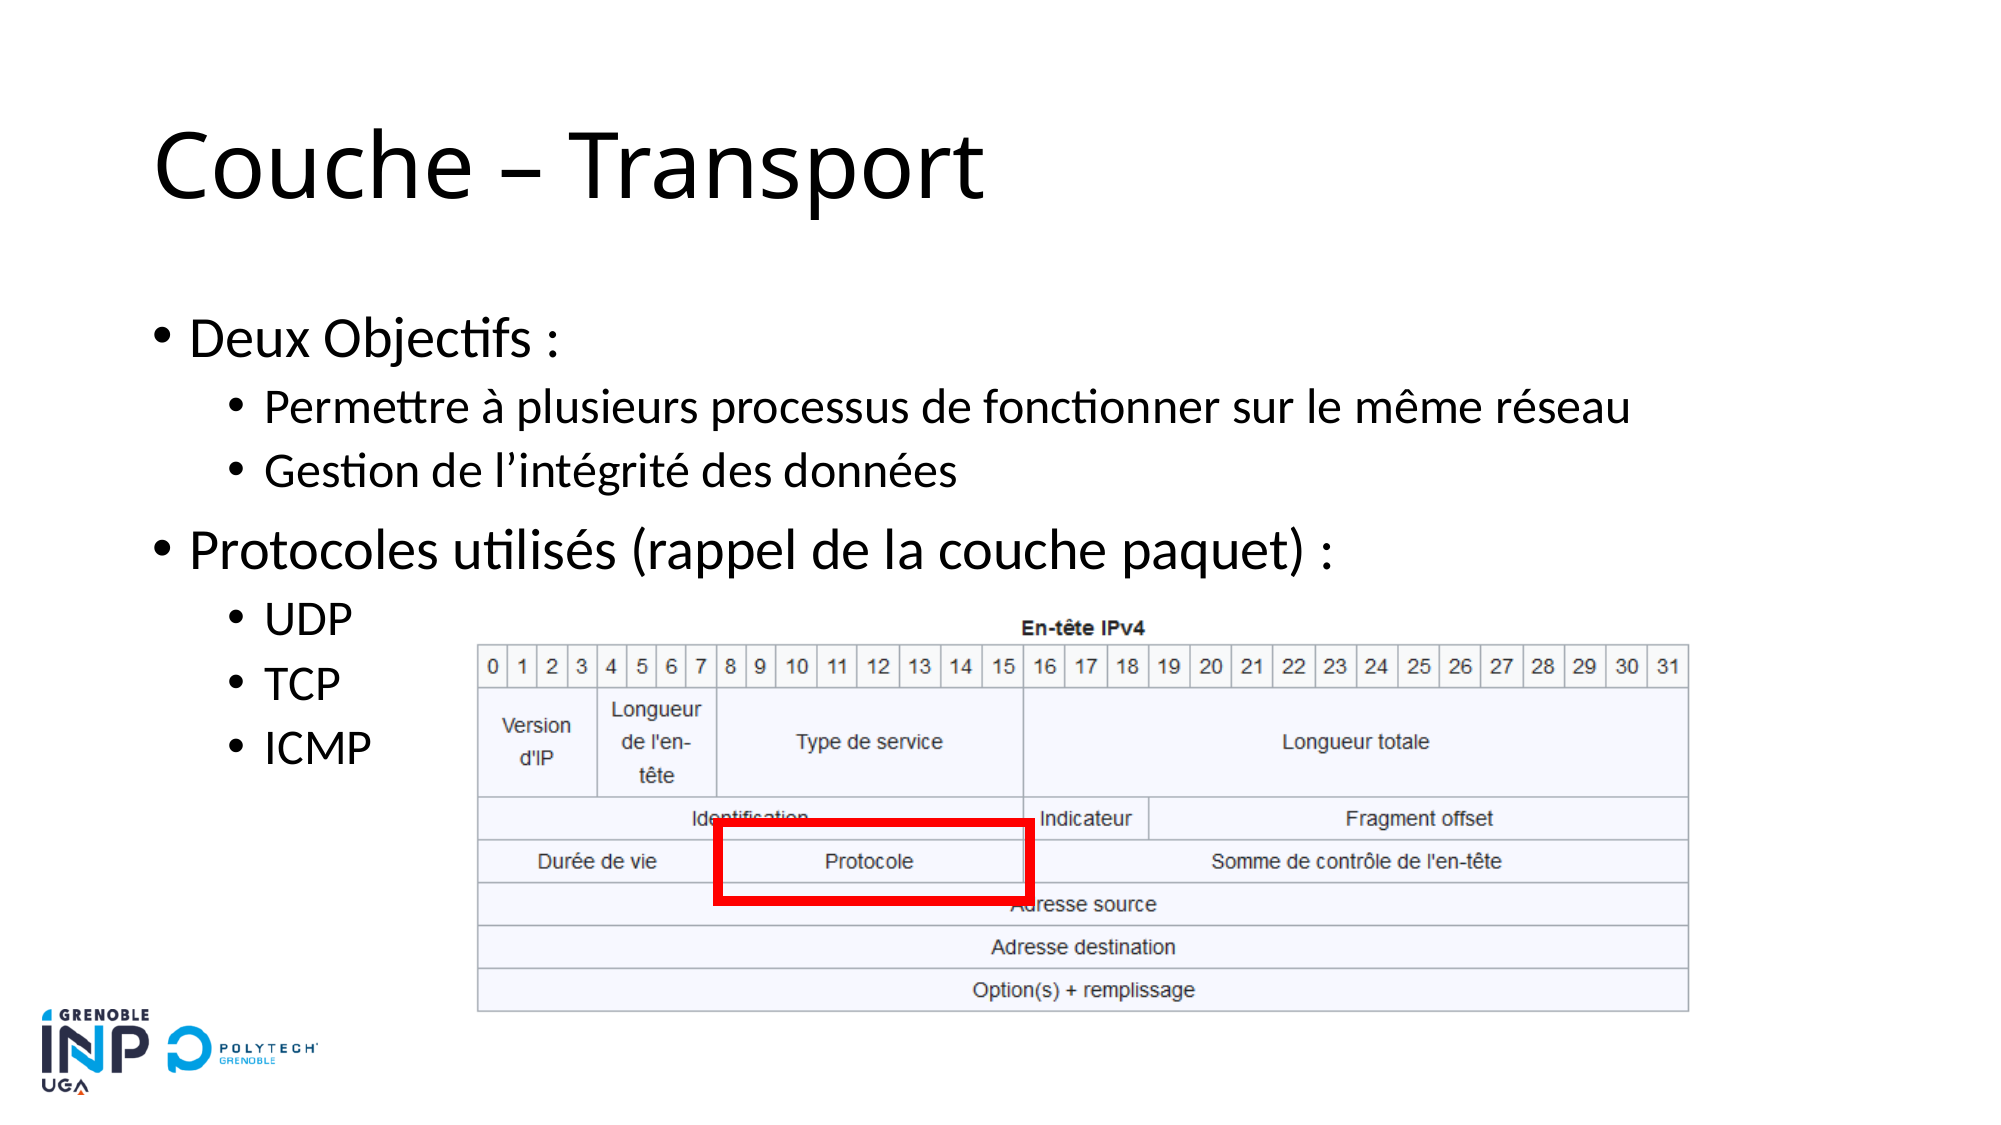

# Couche – Transport
Deux Objectifs :
Permettre à plusieurs processus de fonctionner sur le même réseau
Gestion de l’intégrité des données
Protocoles utilisés (rappel de la couche paquet) :
UDP
TCP
ICMP